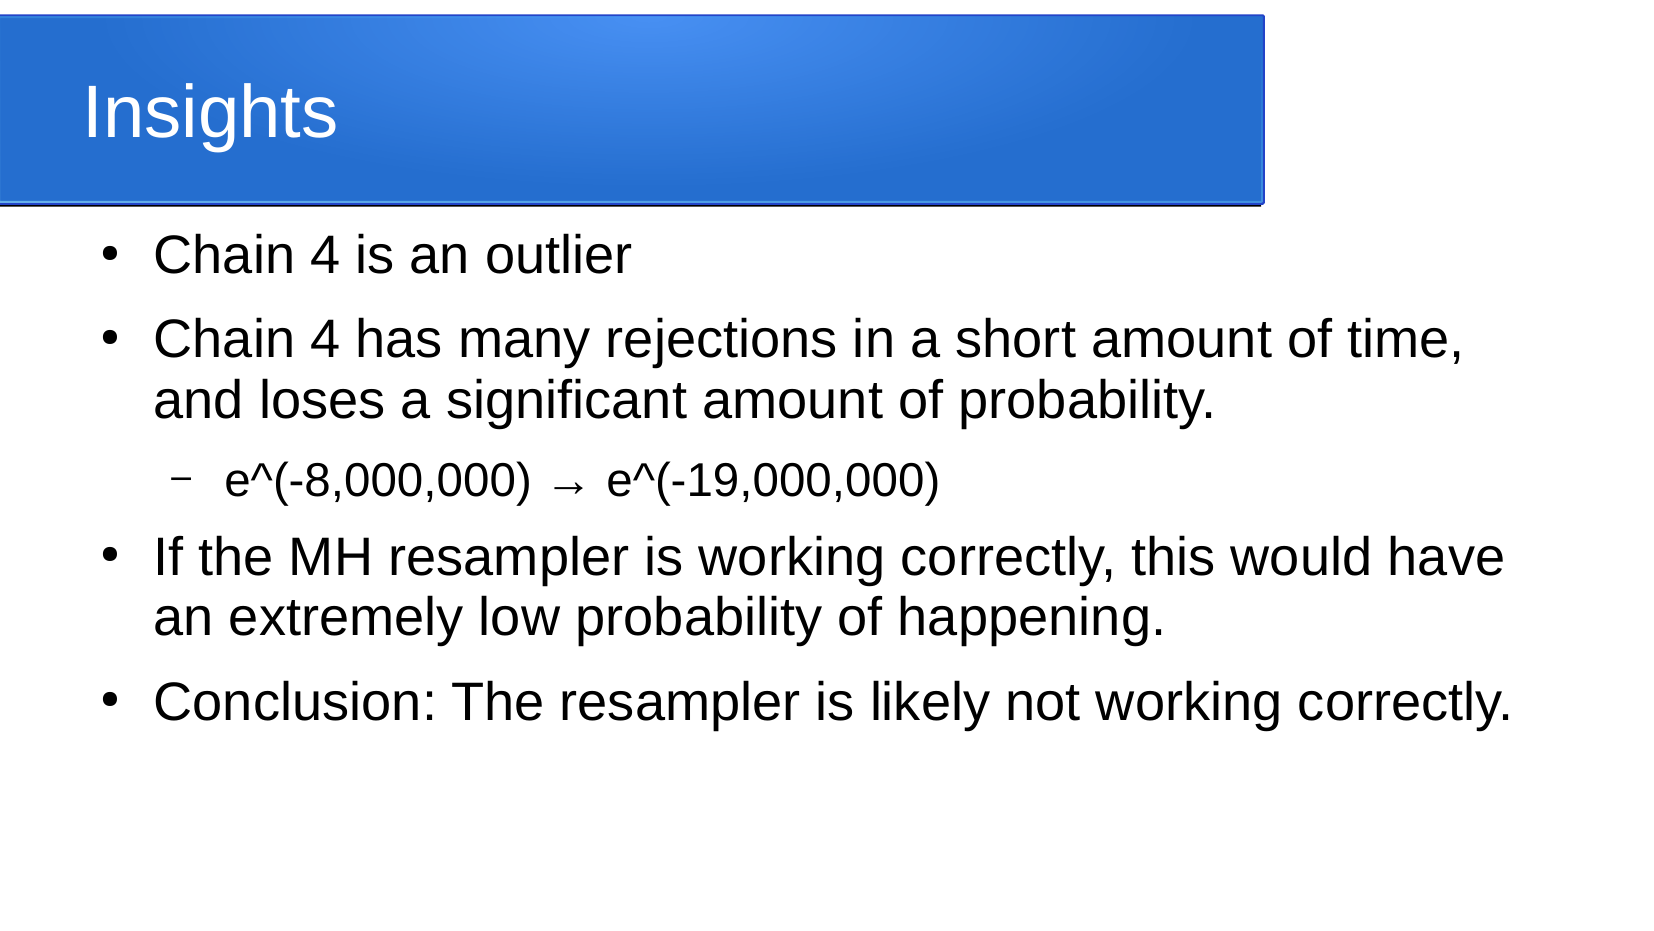

# Insights
Chain 4 is an outlier
Chain 4 has many rejections in a short amount of time, and loses a significant amount of probability.
e^(-8,000,000) → e^(-19,000,000)
If the MH resampler is working correctly, this would have an extremely low probability of happening.
Conclusion: The resampler is likely not working correctly.